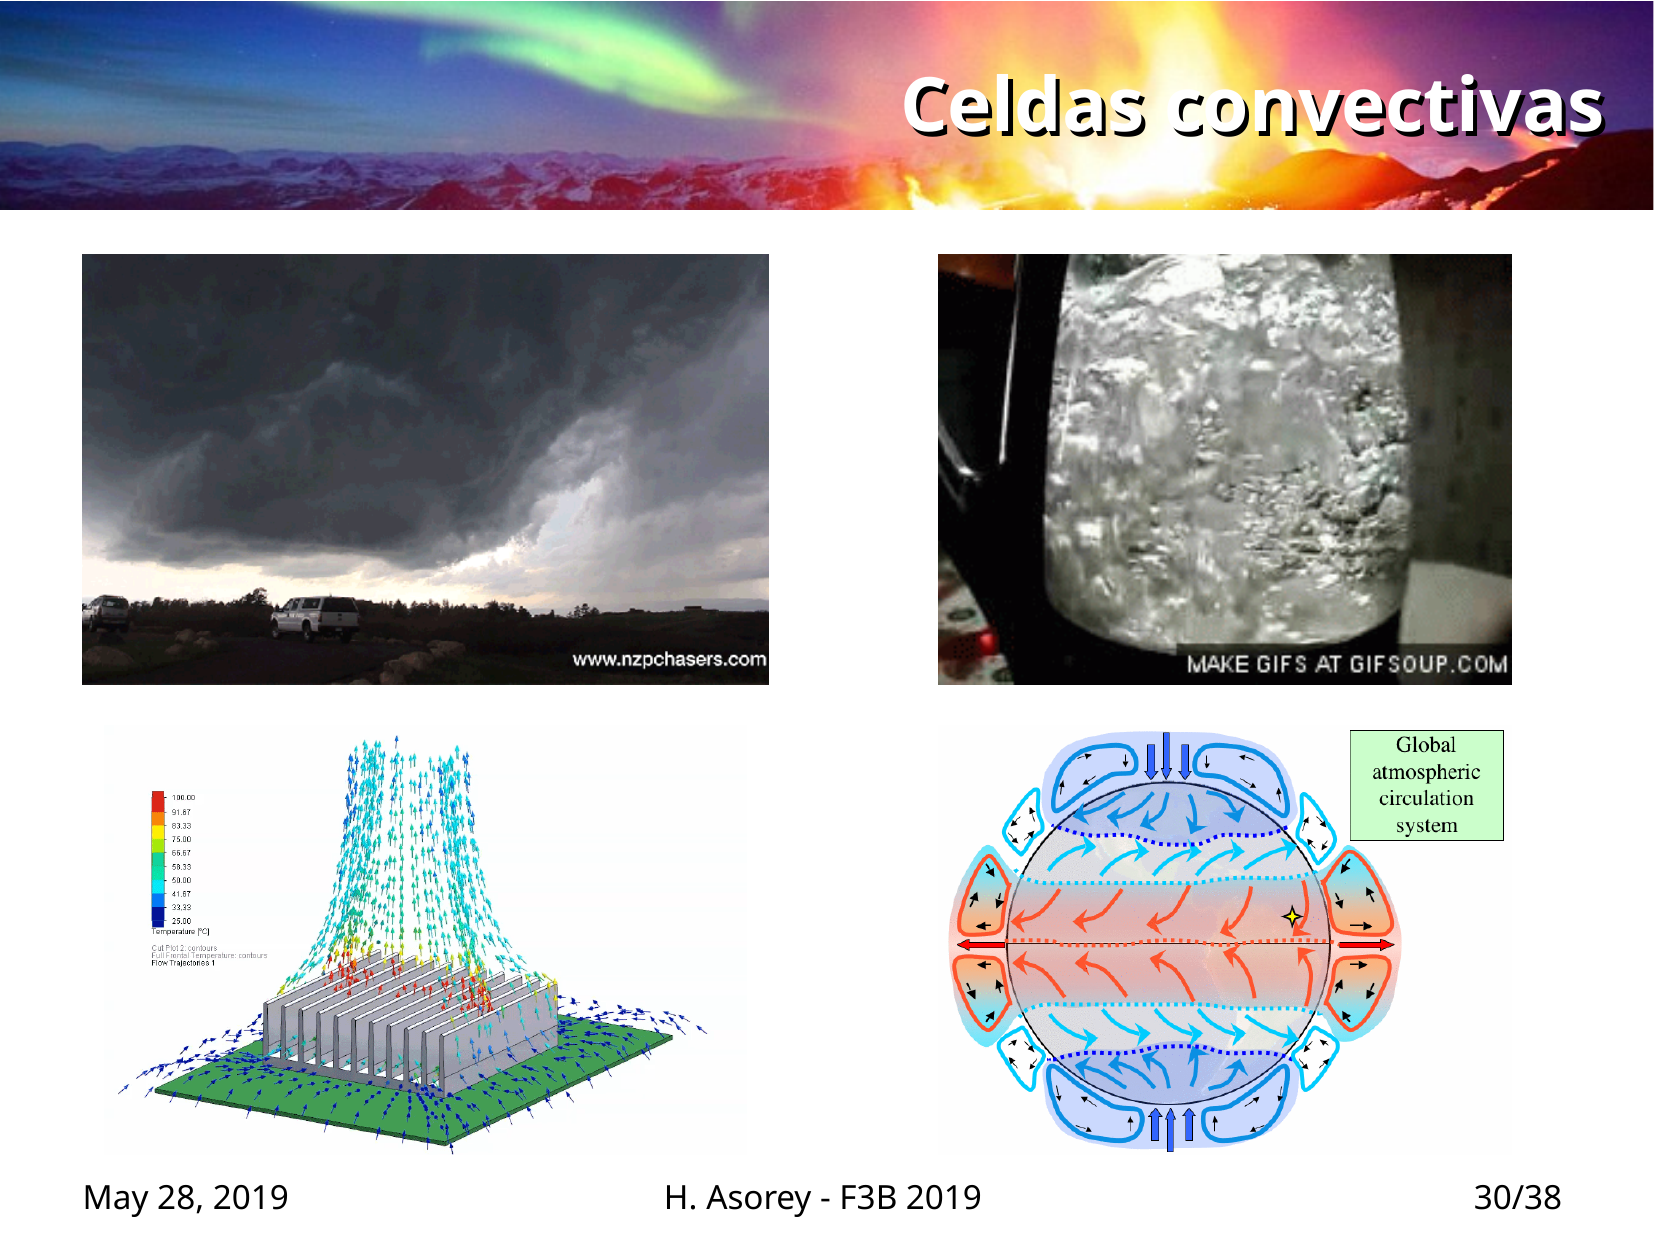

# Celdas convectivas
May 28, 2019
H. Asorey - F3B 2019
30